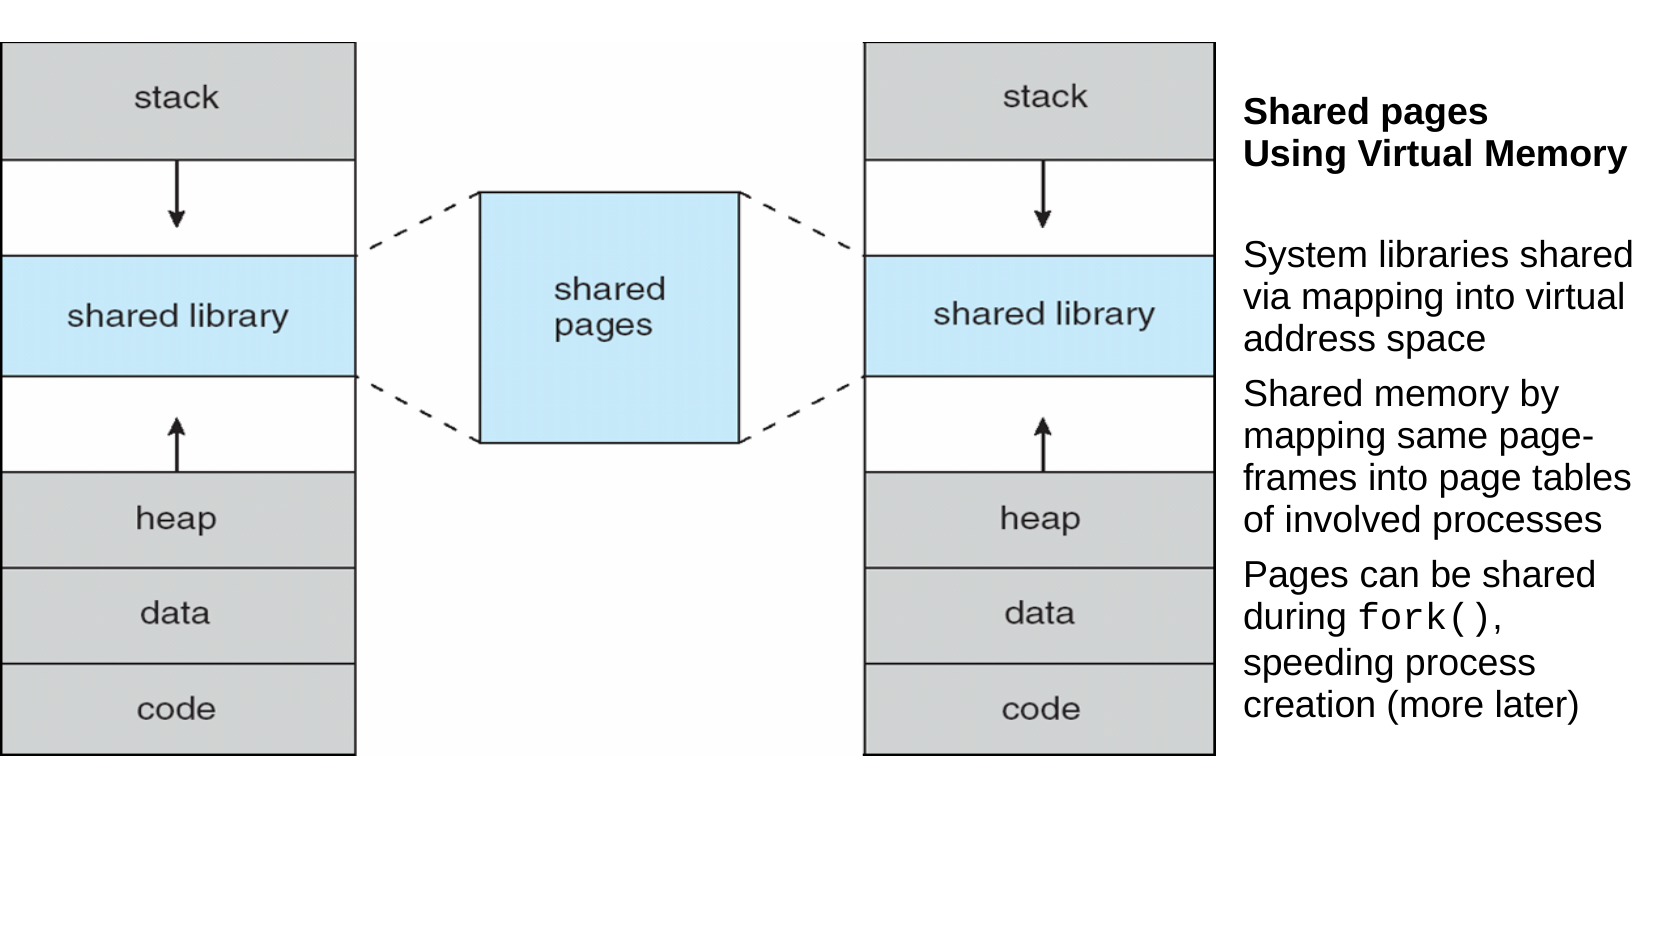

Shared pages
Using Virtual Memory
System libraries shared via mapping into virtual address space
Shared memory by mapping same page-frames into page tables of involved processes
Pages can be shared during fork(), speeding process creation (more later)